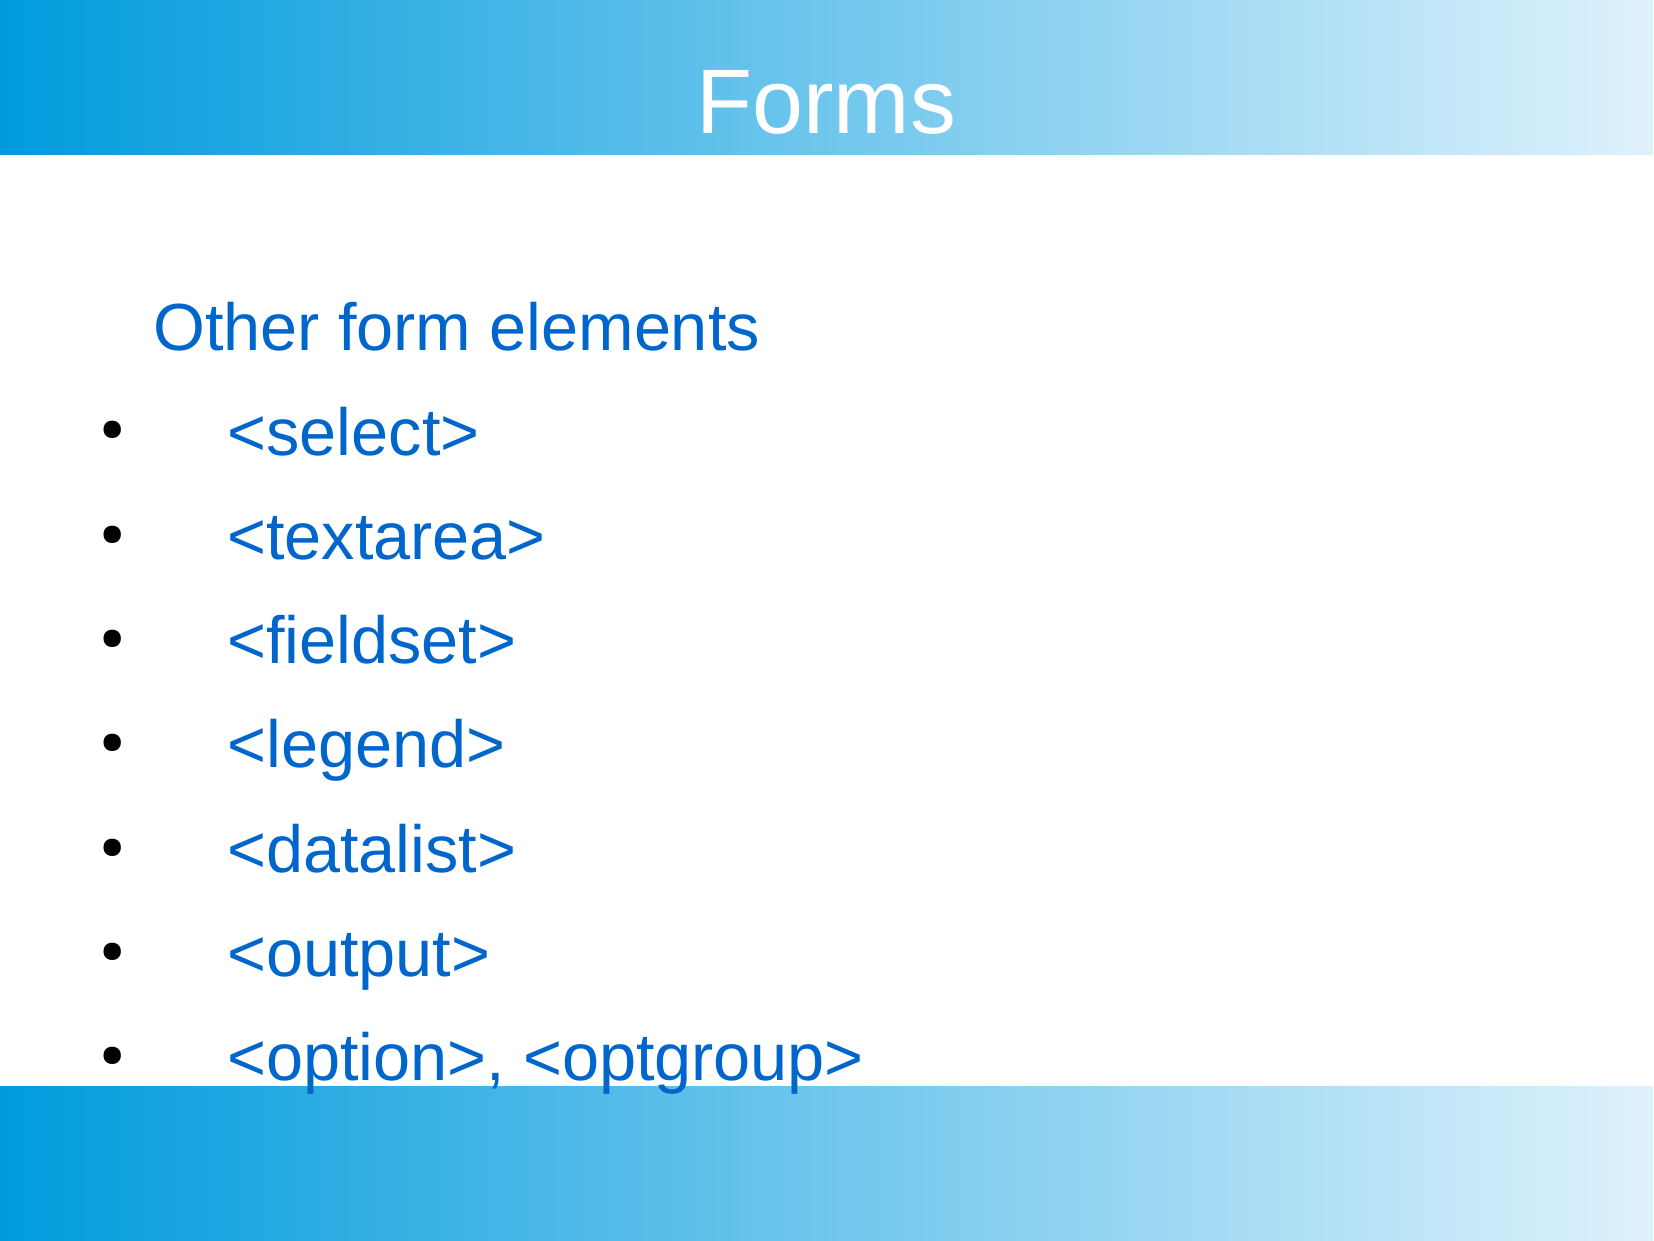

# Forms
Other form elements
 <select>
 <textarea>
 <fieldset>
 <legend>
 <datalist>
 <output>
 <option>, <optgroup>